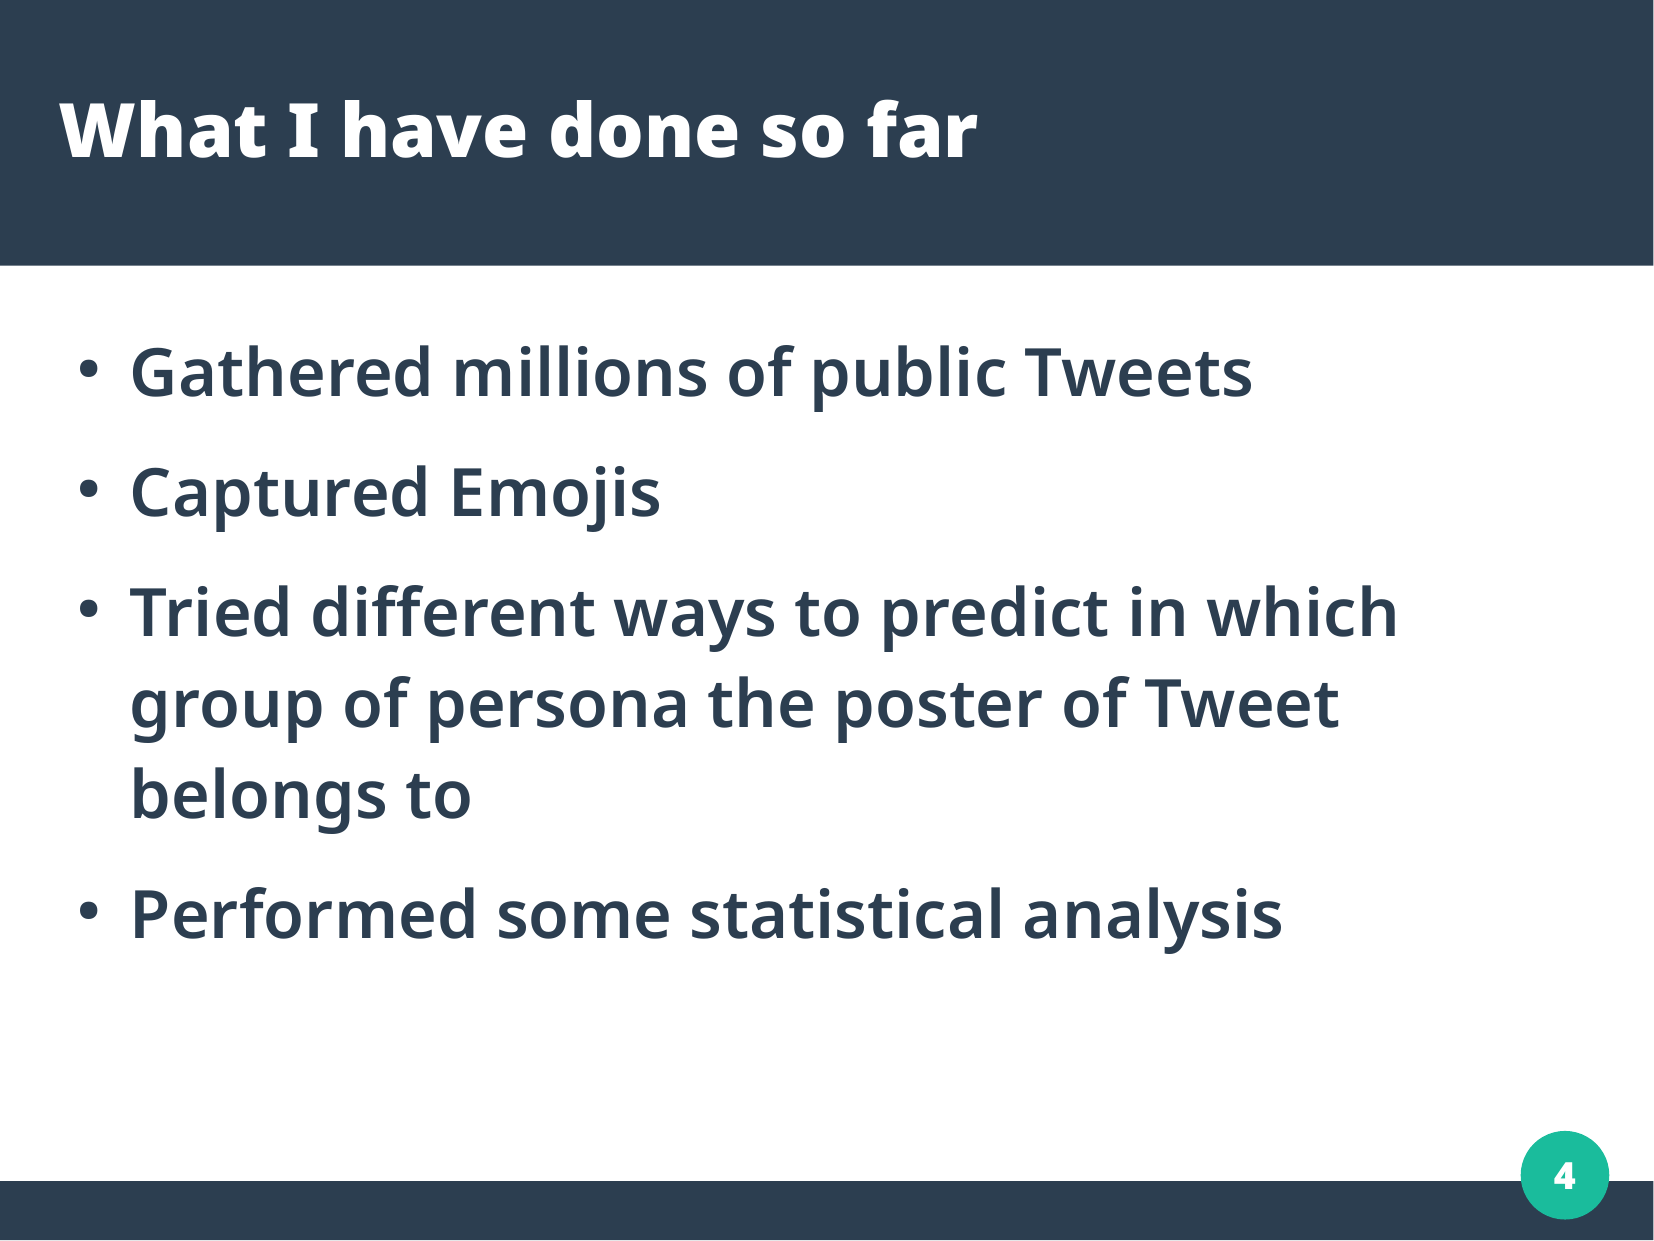

# What I have done so far
Gathered millions of public Tweets
Captured Emojis
Tried different ways to predict in which group of persona the poster of Tweet belongs to
Performed some statistical analysis
4